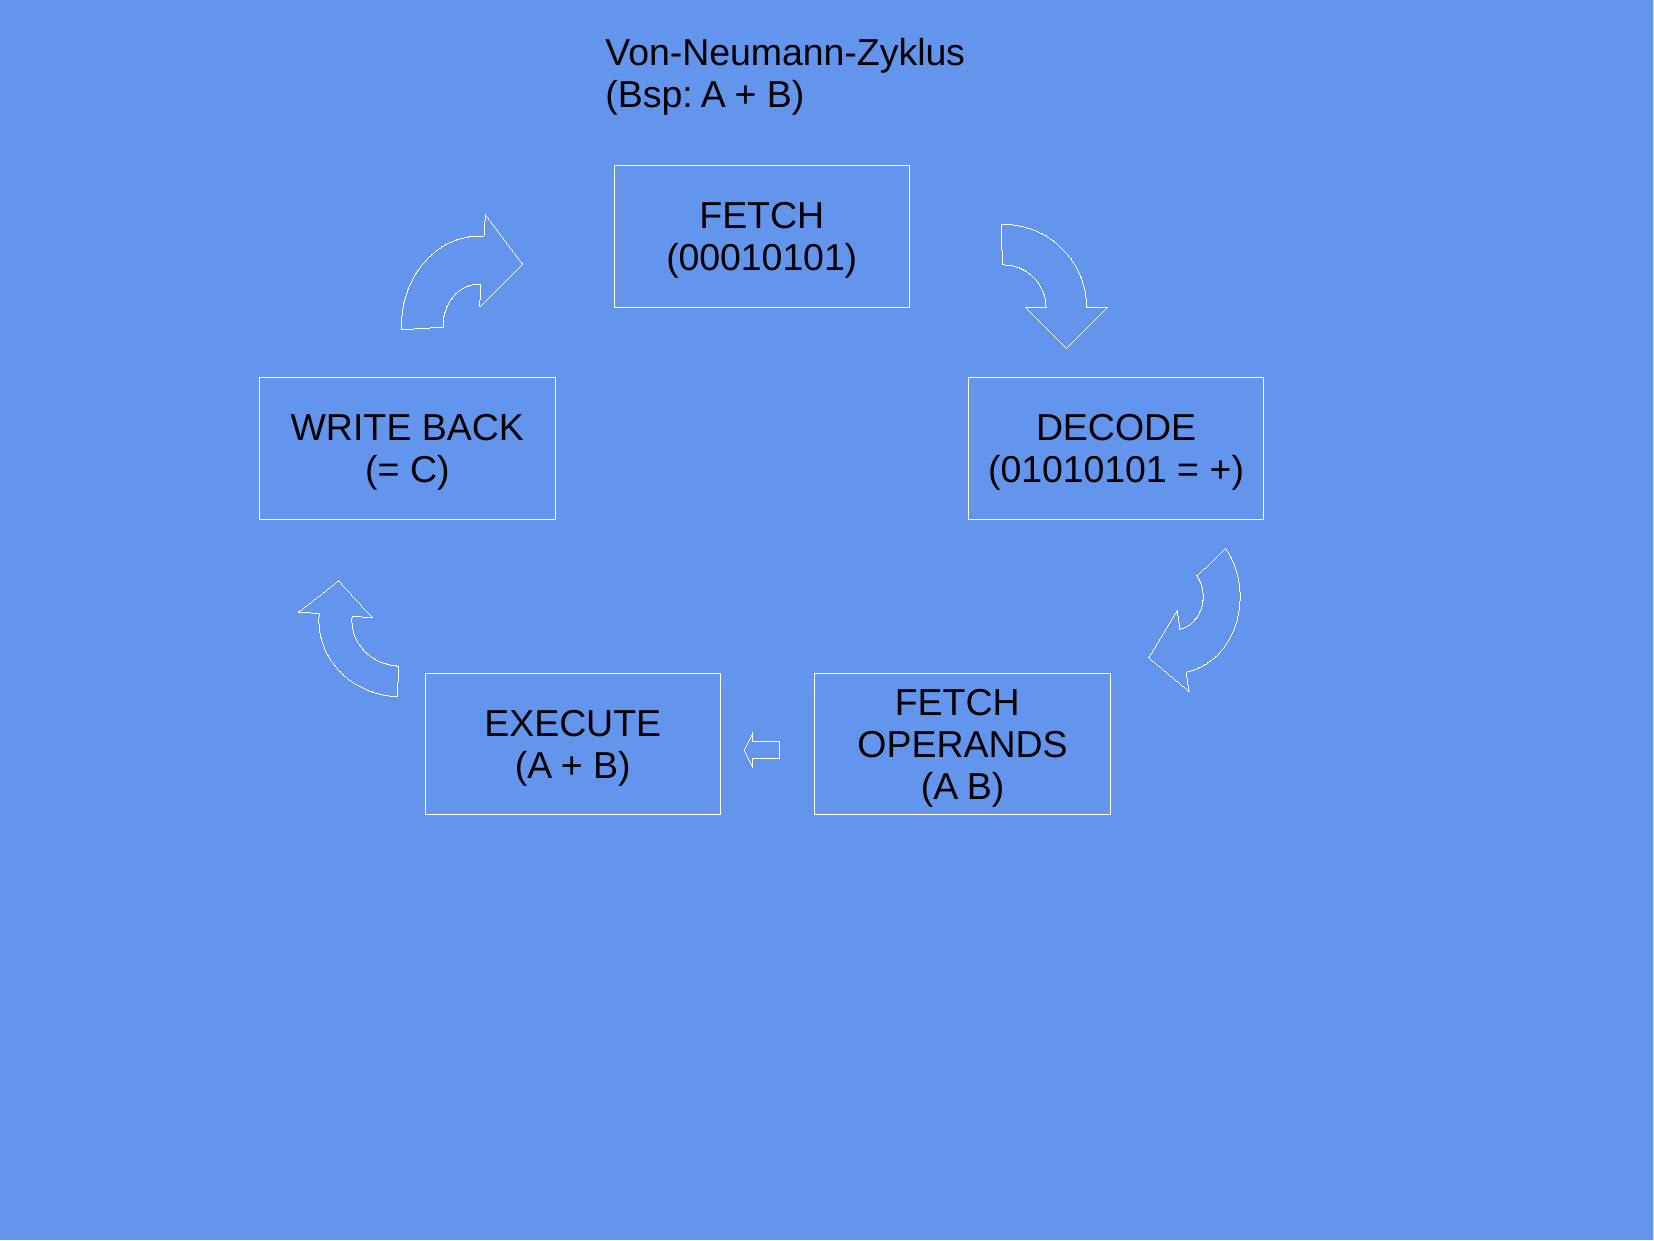

Von-Neumann-Zyklus
(Bsp: A + B)
FETCH
(00010101)
WRITE BACK
(= C)
DECODE
(01010101 = +)
EXECUTE
(A + B)
FETCH
OPERANDS
(A B)